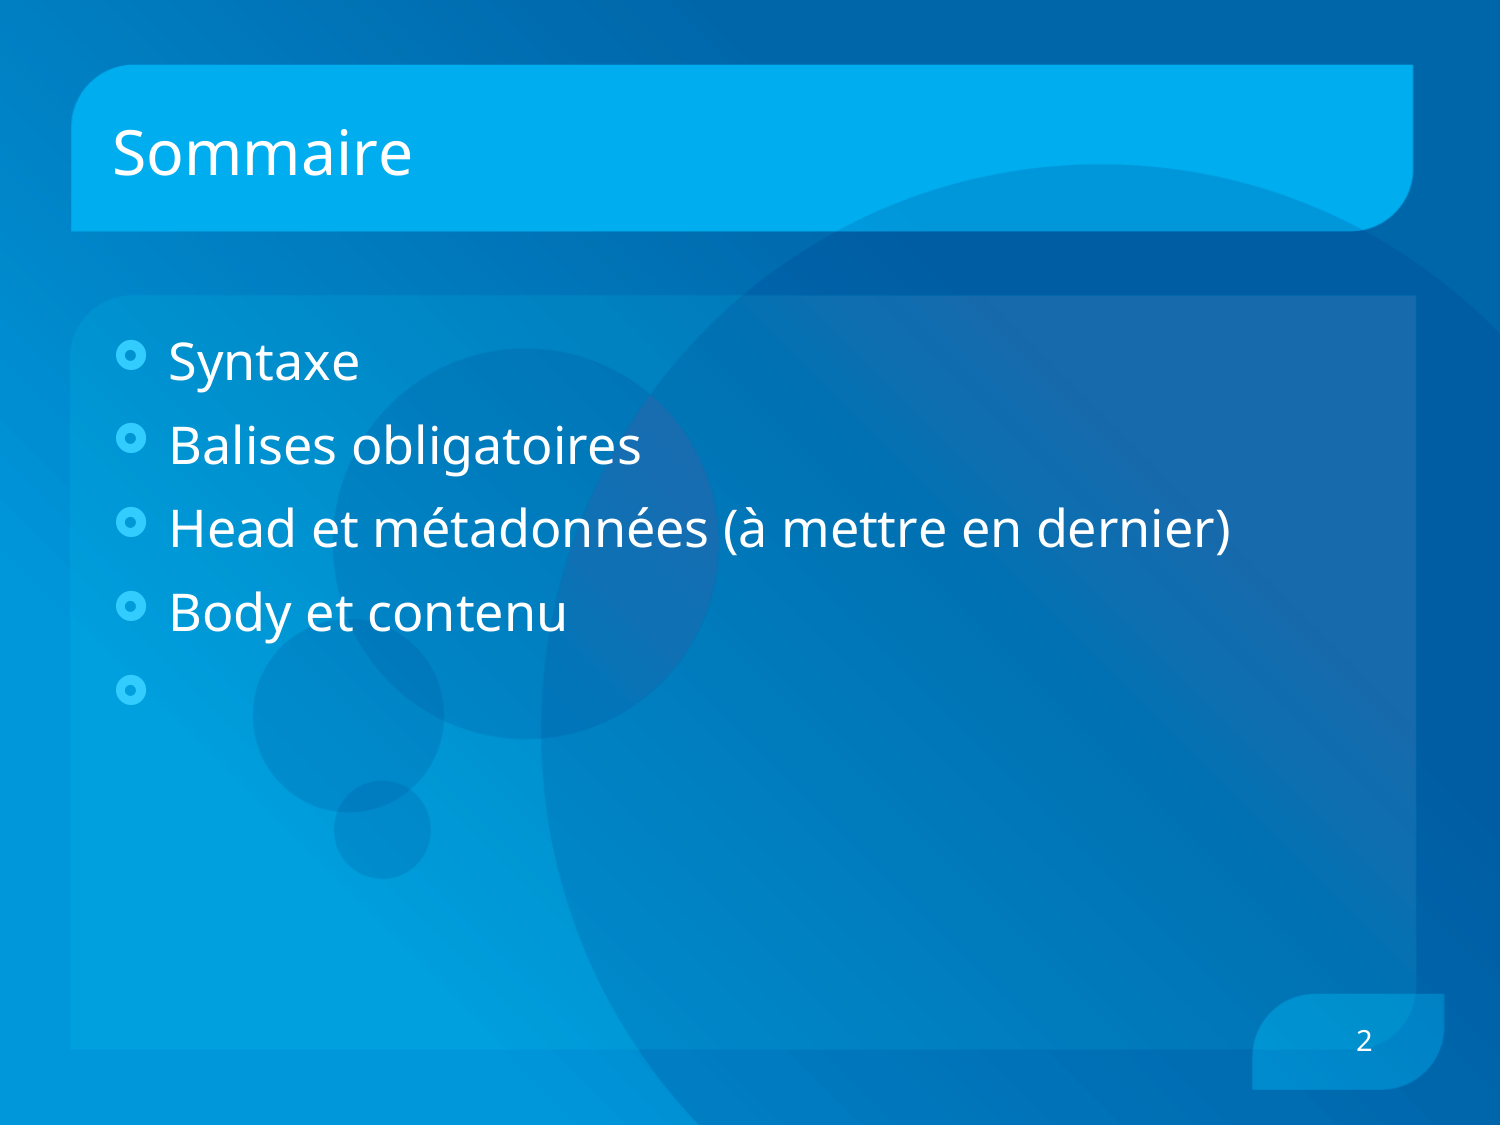

# Sommaire
Syntaxe
Balises obligatoires
Head et métadonnées (à mettre en dernier)
Body et contenu
2